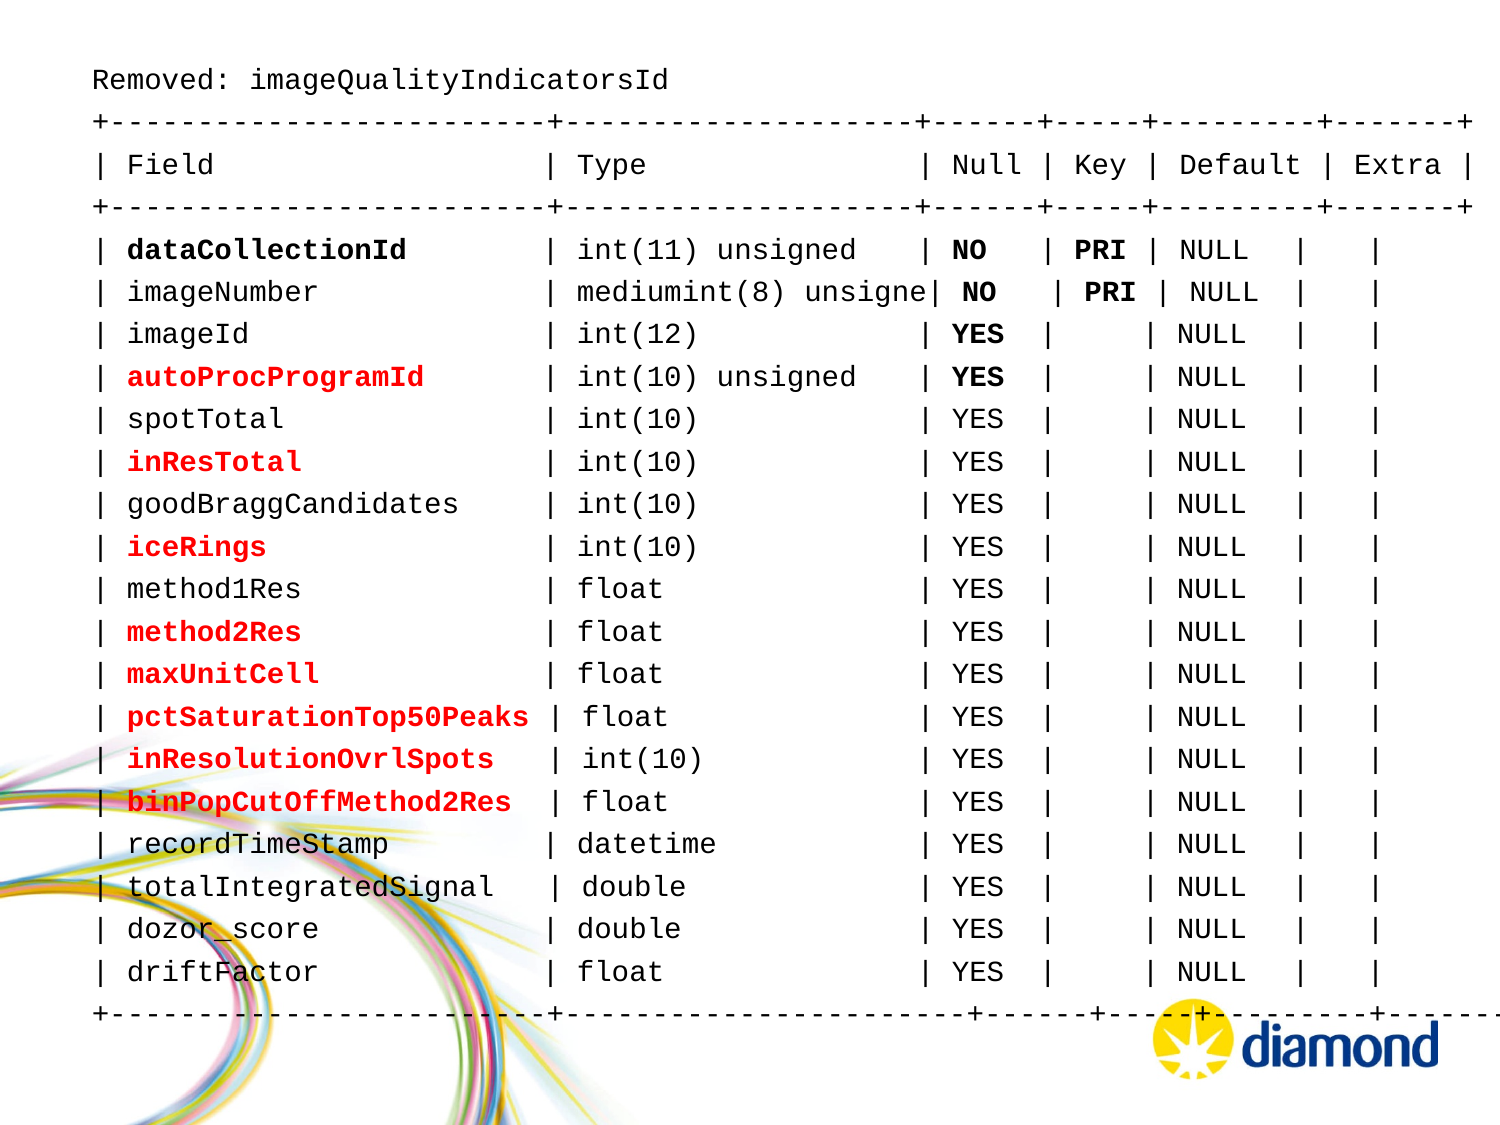

# Removed: imageQualityIndicatorsId
+-------------------------+--------------------+------+-----+---------+-------+
| Field 	| Type 	| Null | Key | Default | Extra |
+-------------------------+--------------------+------+-----+---------+-------+
| dataCollectionId 	| int(11) unsigned 	| NO | PRI | NULL	| 	|
| imageNumber 	| mediumint(8) unsigne| NO | PRI | NULL	| 	|
| imageId 	| int(12) 	| YES | 	| NULL	| 	|
| autoProcProgramId 	| int(10) unsigned 	| YES | 	| NULL	| 	|
| spotTotal 	| int(10) 	| YES | 	| NULL	| 	|
| inResTotal 	| int(10) 	| YES | 	| NULL	| 	|
| goodBraggCandidates 	| int(10) 	| YES | 	| NULL	| 	|
| iceRings 	| int(10) 	| YES | 	| NULL	| 	|
| method1Res 	| float 	| YES | 	| NULL	| 	|
| method2Res 	| float 	| YES | 	| NULL	| 	|
| maxUnitCell 	| float 	| YES | 	| NULL	| 	|
| pctSaturationTop50Peaks | float 	| YES | 	| NULL	| 	|
| inResolutionOvrlSpots | int(10) 	| YES | 	| NULL	| 	|
| binPopCutOffMethod2Res | float 	| YES | 	| NULL	| 	|
| recordTimeStamp 	| datetime 	| YES | 	| NULL	| 	|
| totalIntegratedSignal | double 	| YES | 	| NULL	| 	|
| dozor_score 	| double 	| YES | 	| NULL	| 	|
| driftFactor 	| float 	| YES | 	| NULL	| 	|
+-------------------------+-----------------------+------+-----+---------+-------+